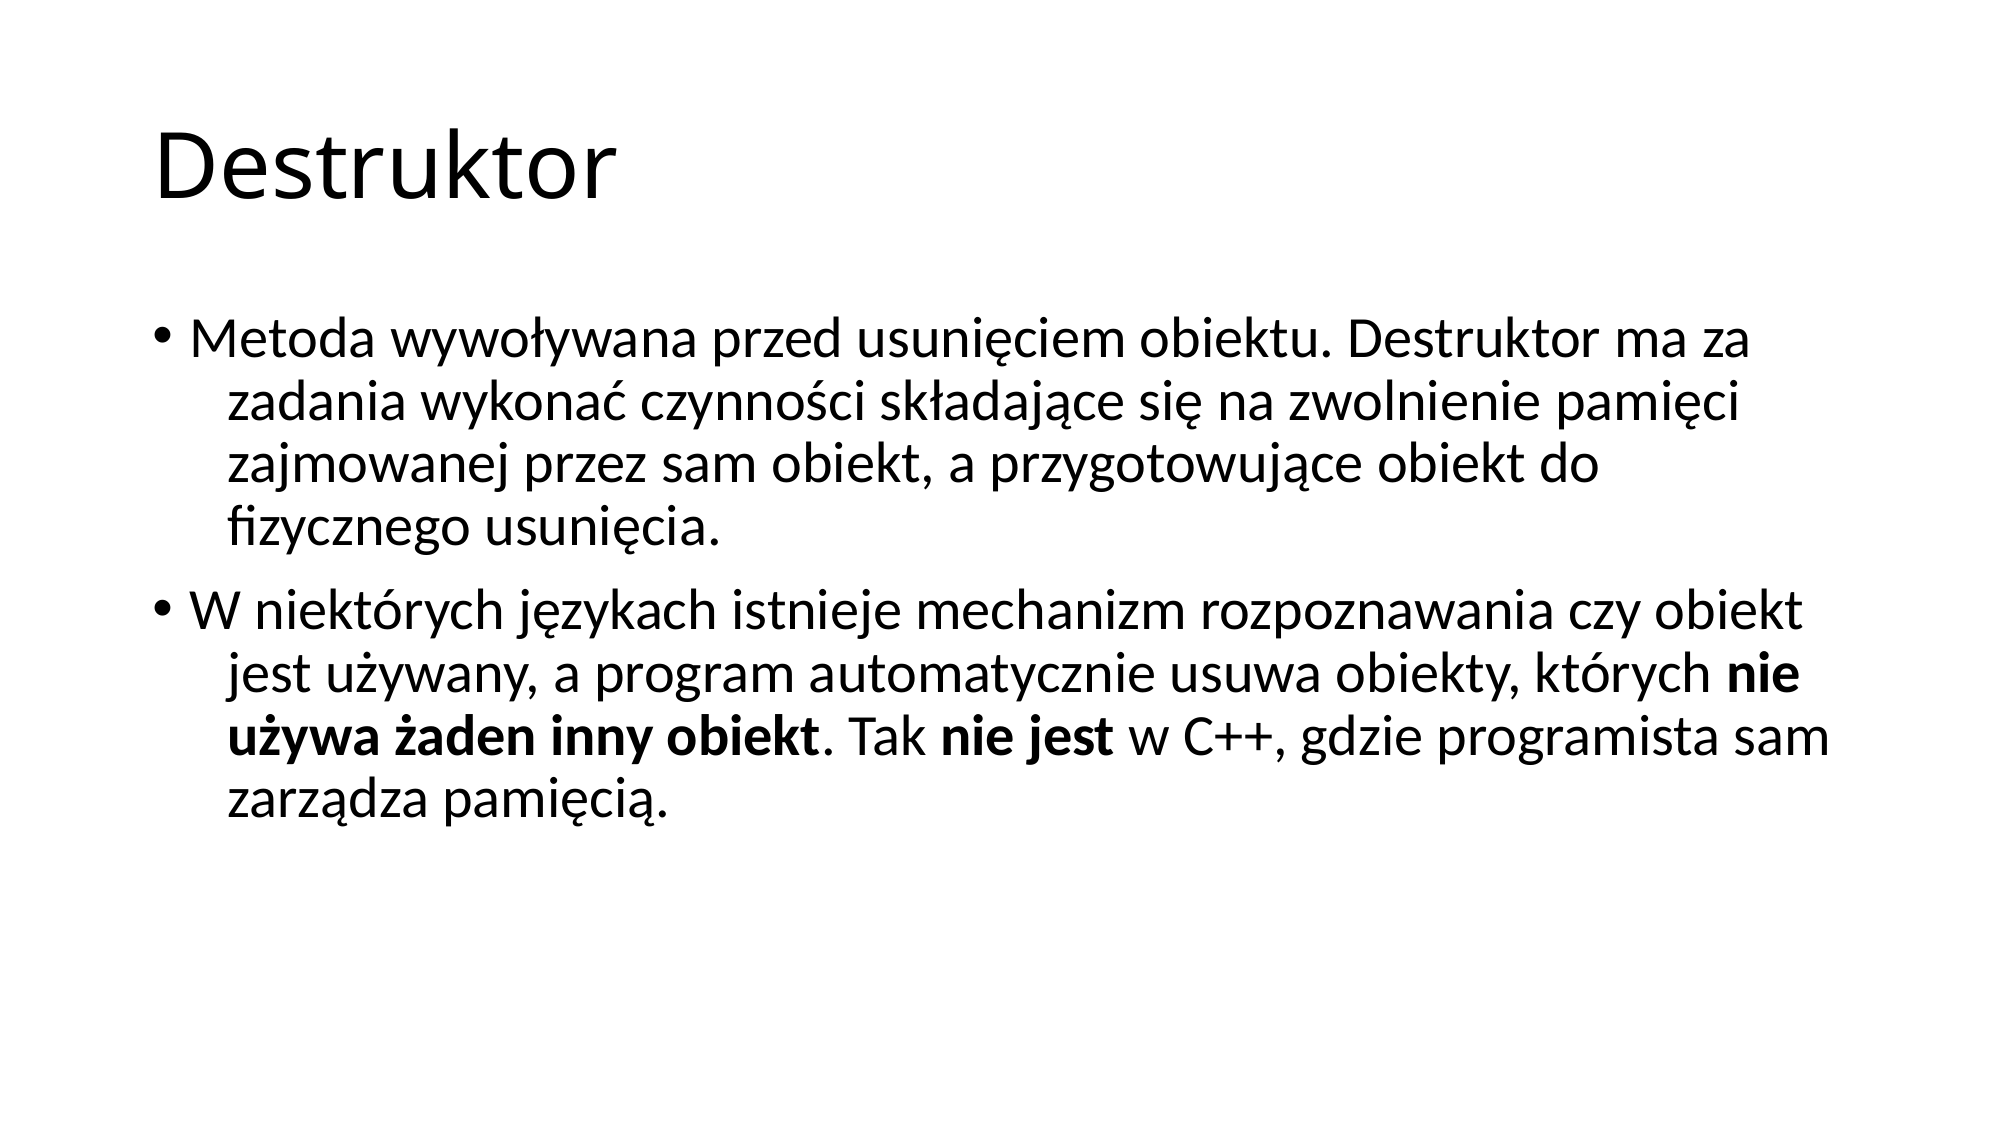

# Destruktor
Metoda wywoływana przed usunięciem obiektu. Destruktor ma za zadania wykonać czynności składające się na zwolnienie pamięci zajmowanej przez sam obiekt, a przygotowujące obiekt do fizycznego usunięcia.
W niektórych językach istnieje mechanizm rozpoznawania czy obiekt jest używany, a program automatycznie usuwa obiekty, których nie używa żaden inny obiekt. Tak nie jest w C++, gdzie programista sam zarządza pamięcią.